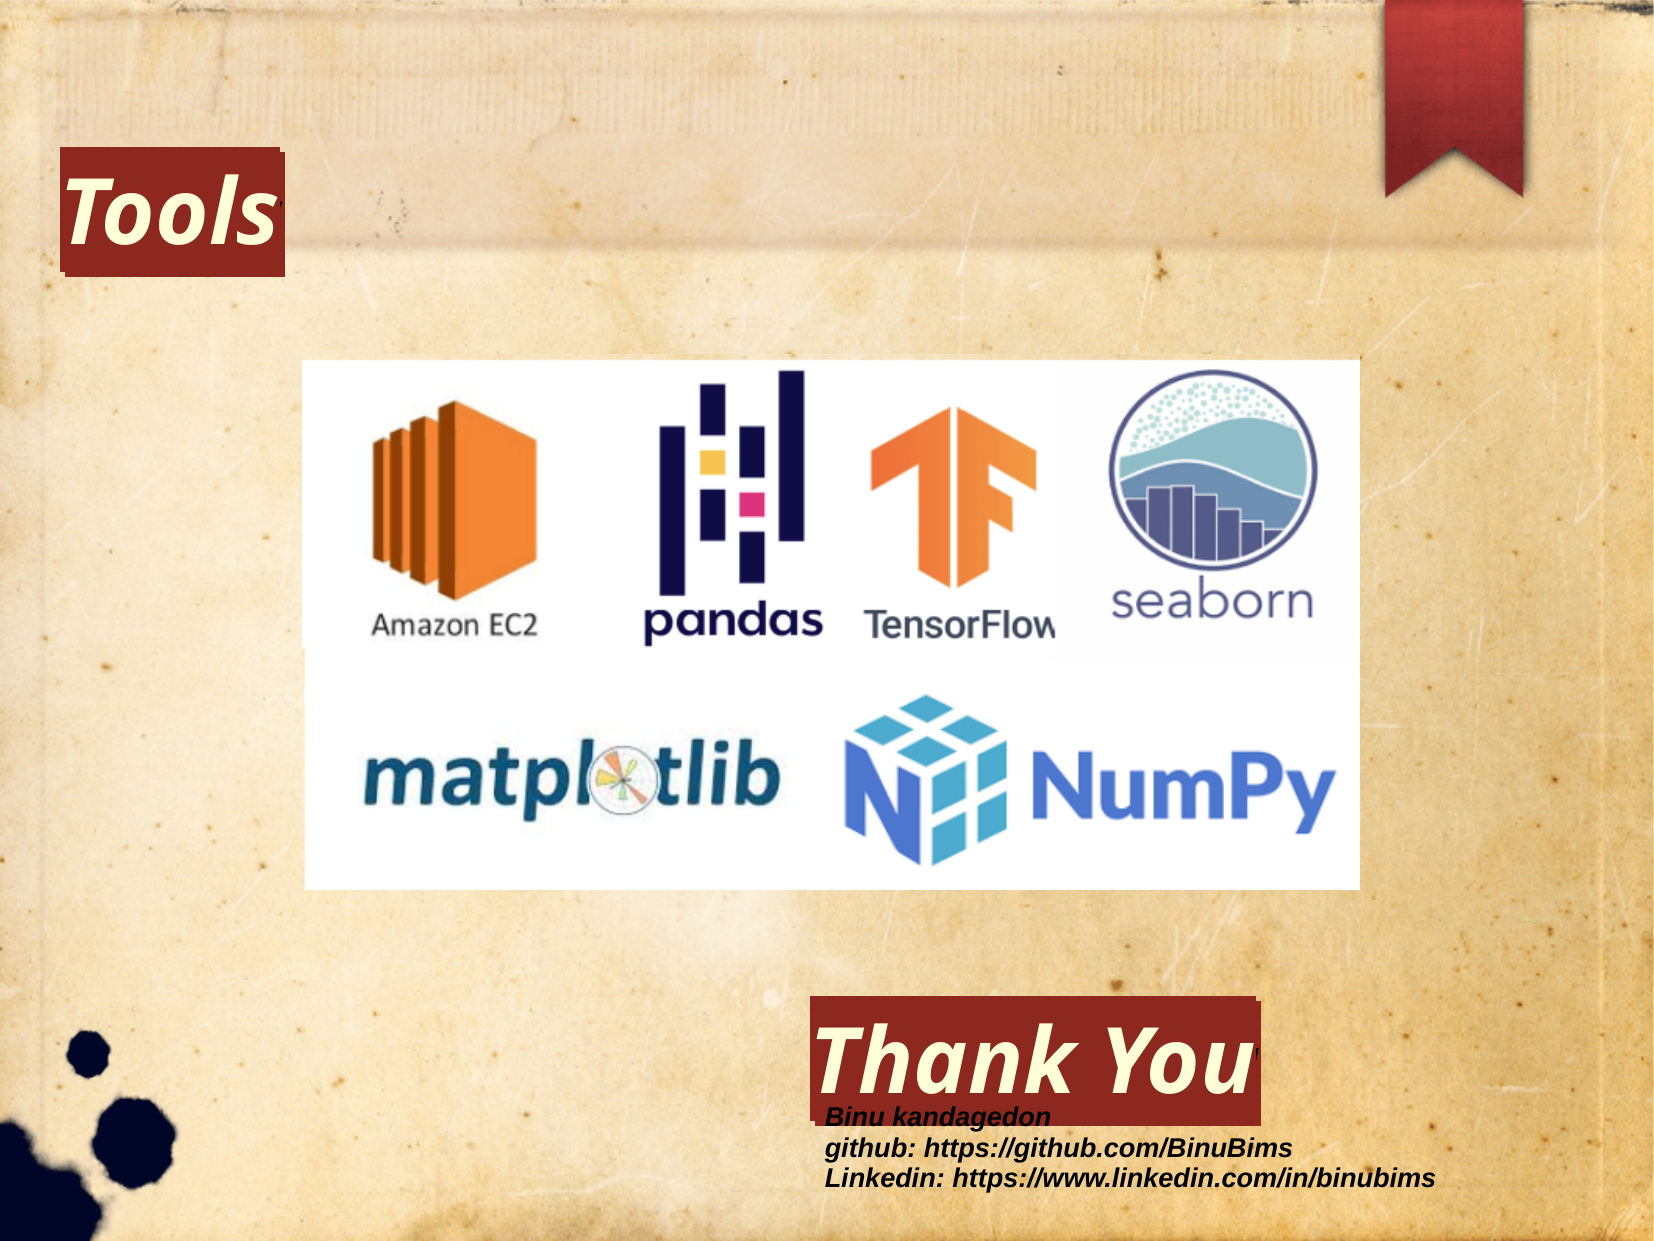

Tools
github: https://github.com/BinuBims
Linkedin: https://www.linkedin.com/in/binu-kandagedon-0abb5a204/
Thank You
Binu kandagedon
github: https://github.com/BinuBims
Linkedin: https://www.linkedin.com/in/binubims